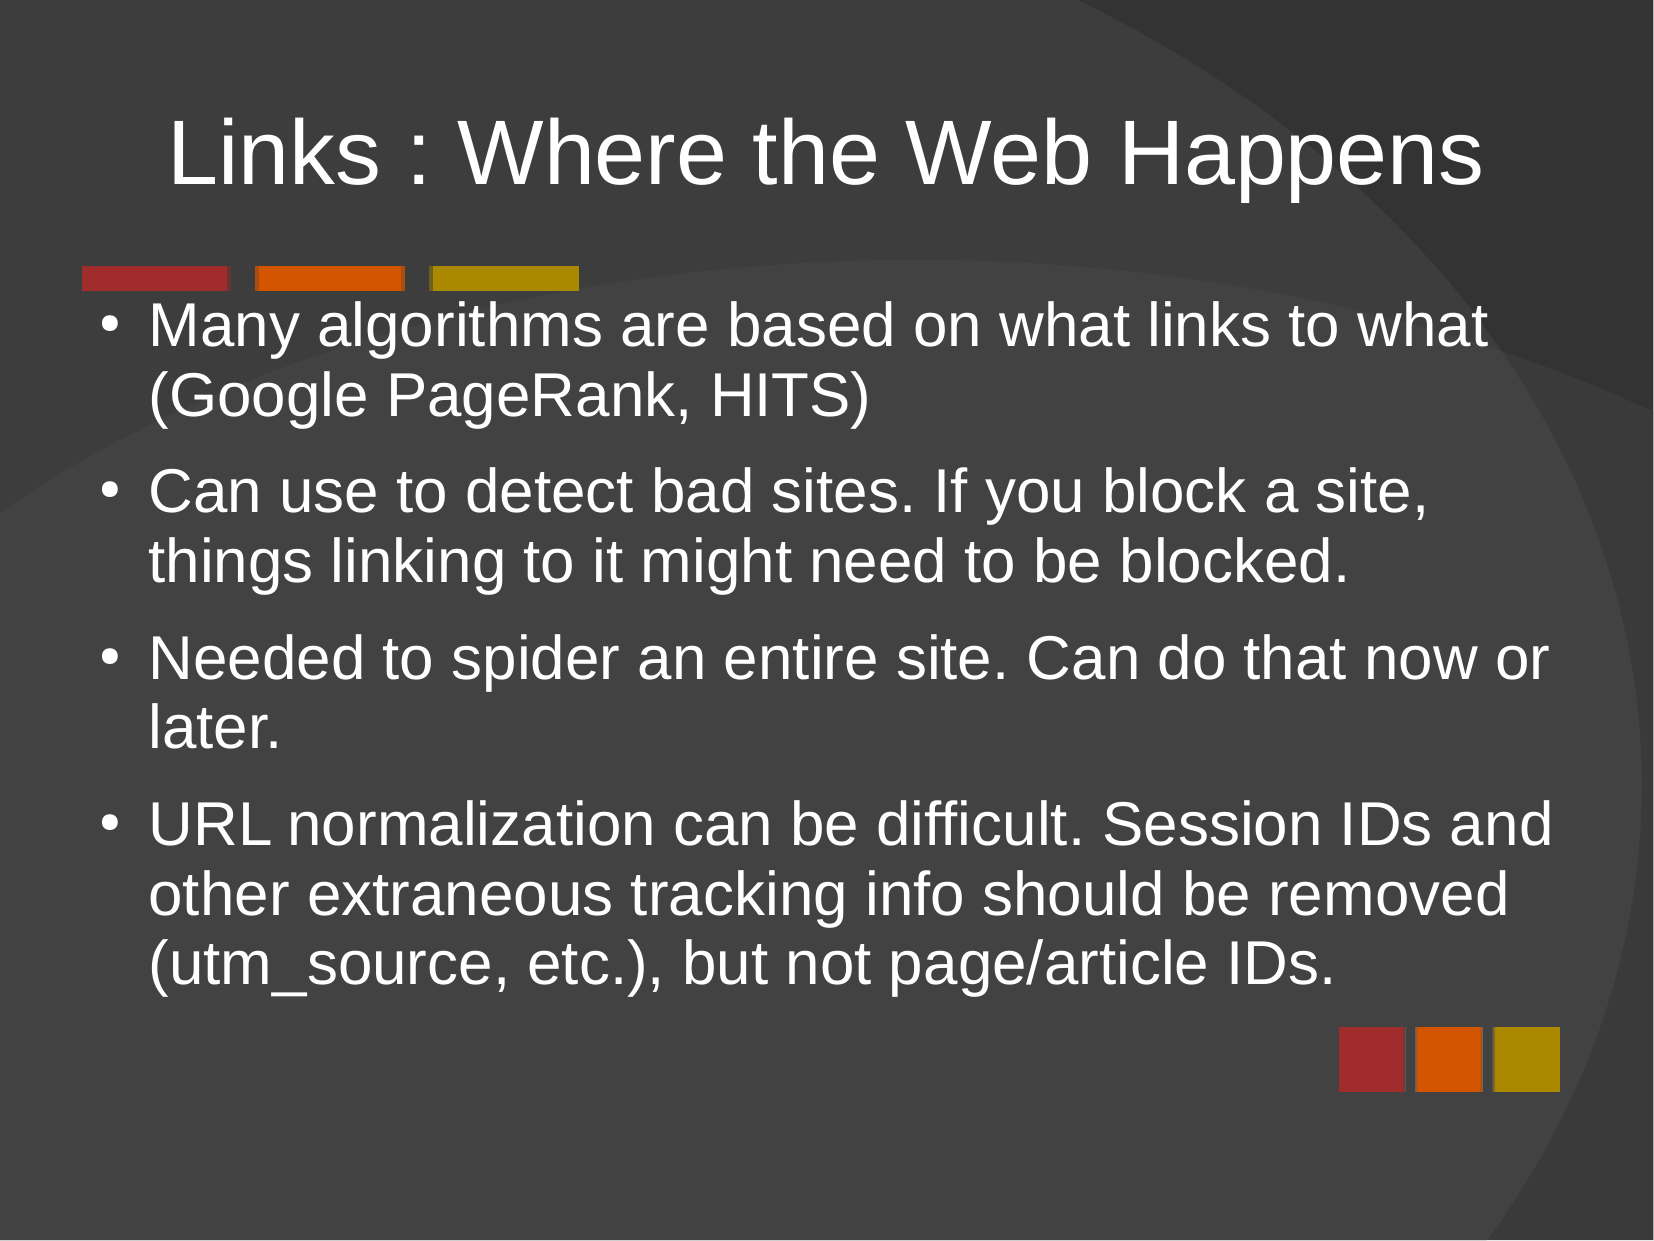

# Links : Where the Web Happens
Many algorithms are based on what links to what (Google PageRank, HITS)
Can use to detect bad sites. If you block a site, things linking to it might need to be blocked.
Needed to spider an entire site. Can do that now or later.
URL normalization can be difficult. Session IDs and other extraneous tracking info should be removed (utm_source, etc.), but not page/article IDs.